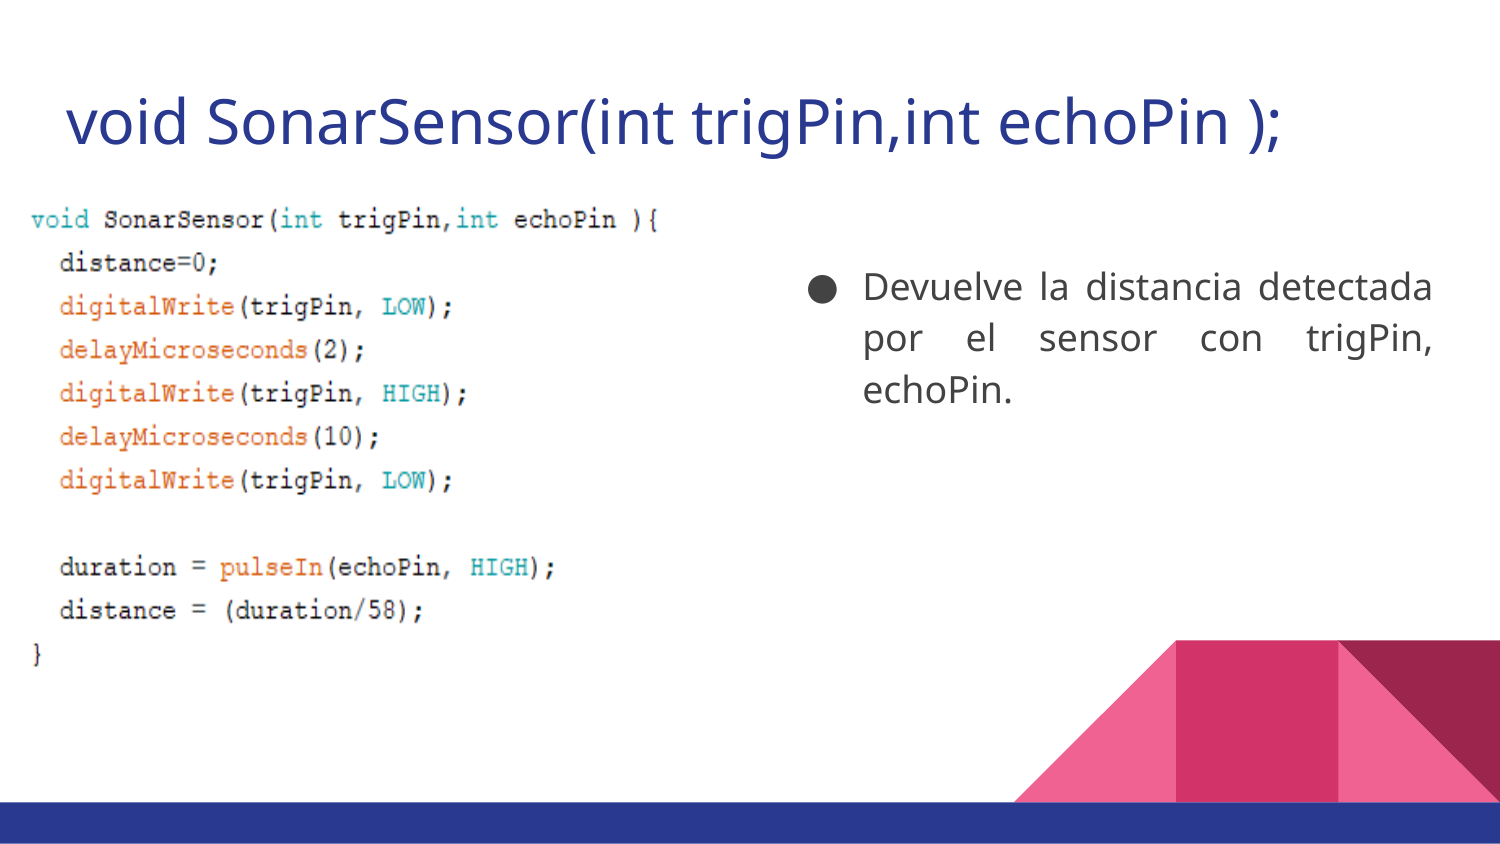

# void SonarSensor(int trigPin,int echoPin );
Devuelve la distancia detectada por el sensor con trigPin, echoPin.